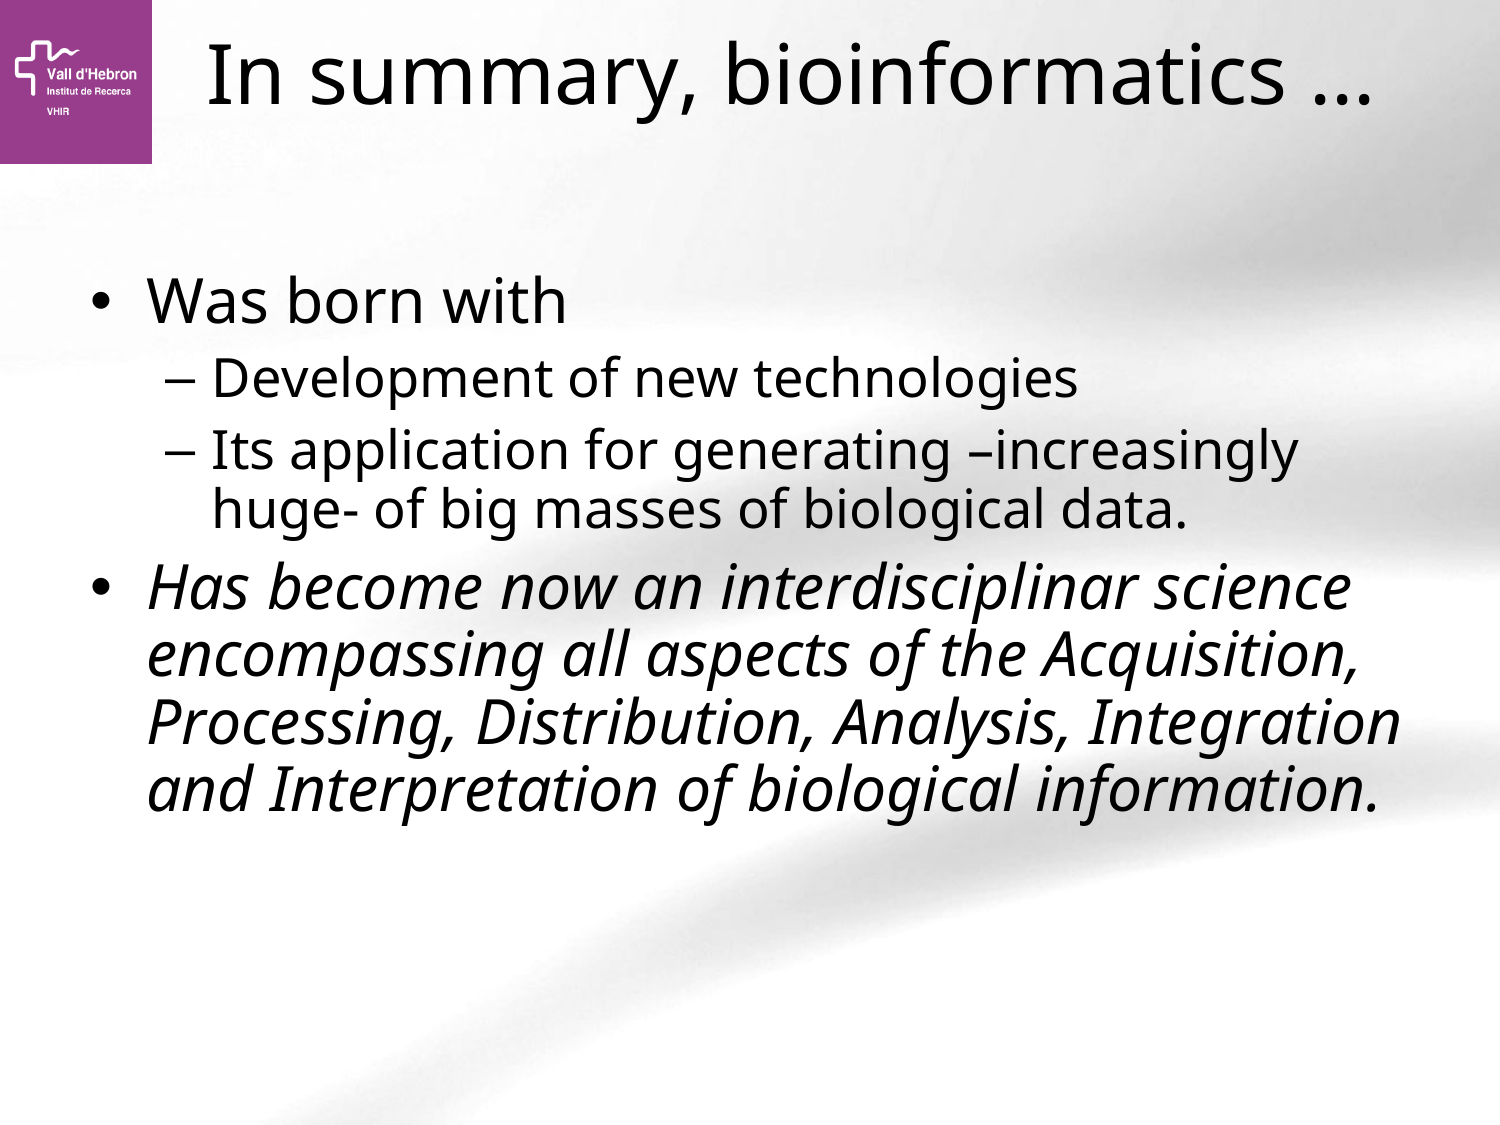

In summary, bioinformatics ...
Was born with
Development of new technologies
Its application for generating –increasingly huge- of big masses of biological data.
Has become now an interdisciplinar science encompassing all aspects of the Acquisition, Processing, Distribution, Analysis, Integration and Interpretation of biological information.